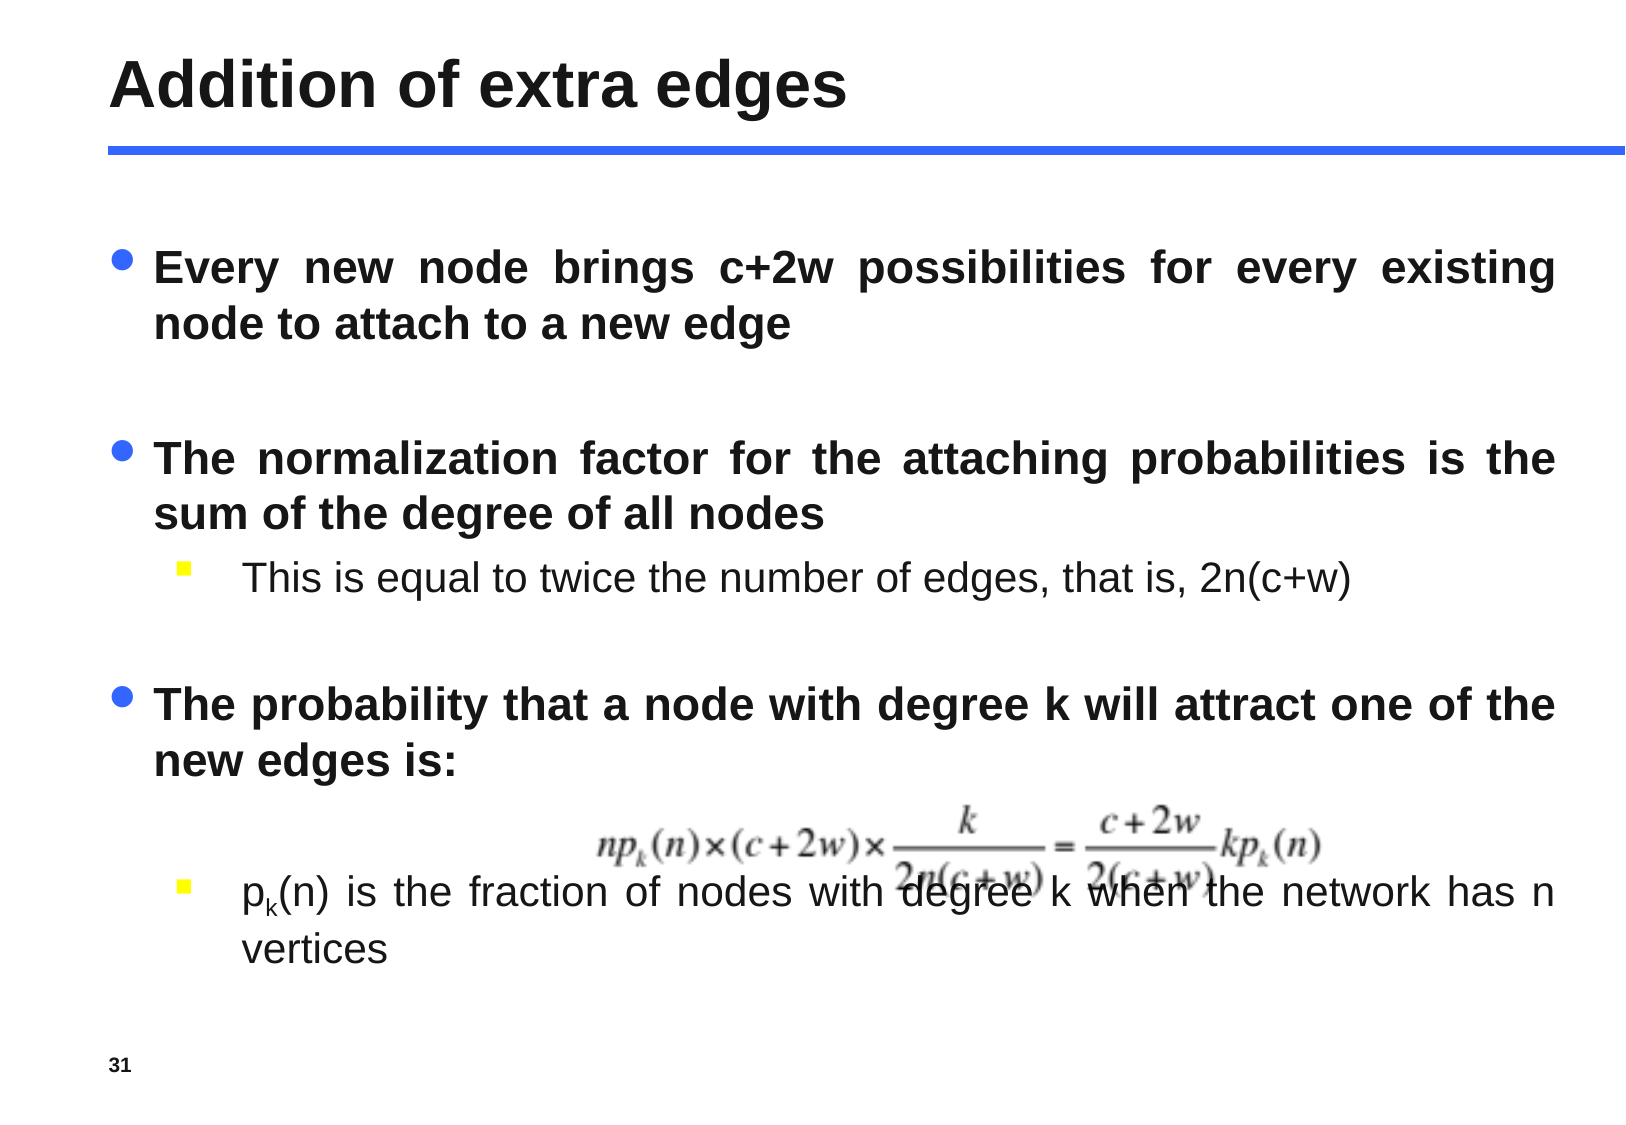

# Addition of extra edges
Every new node brings c+2w possibilities for every existing node to attach to a new edge
The normalization factor for the attaching probabilities is the sum of the degree of all nodes
This is equal to twice the number of edges, that is, 2n(c+w)
The probability that a node with degree k will attract one of the new edges is:
pk(n) is the fraction of nodes with degree k when the network has n vertices